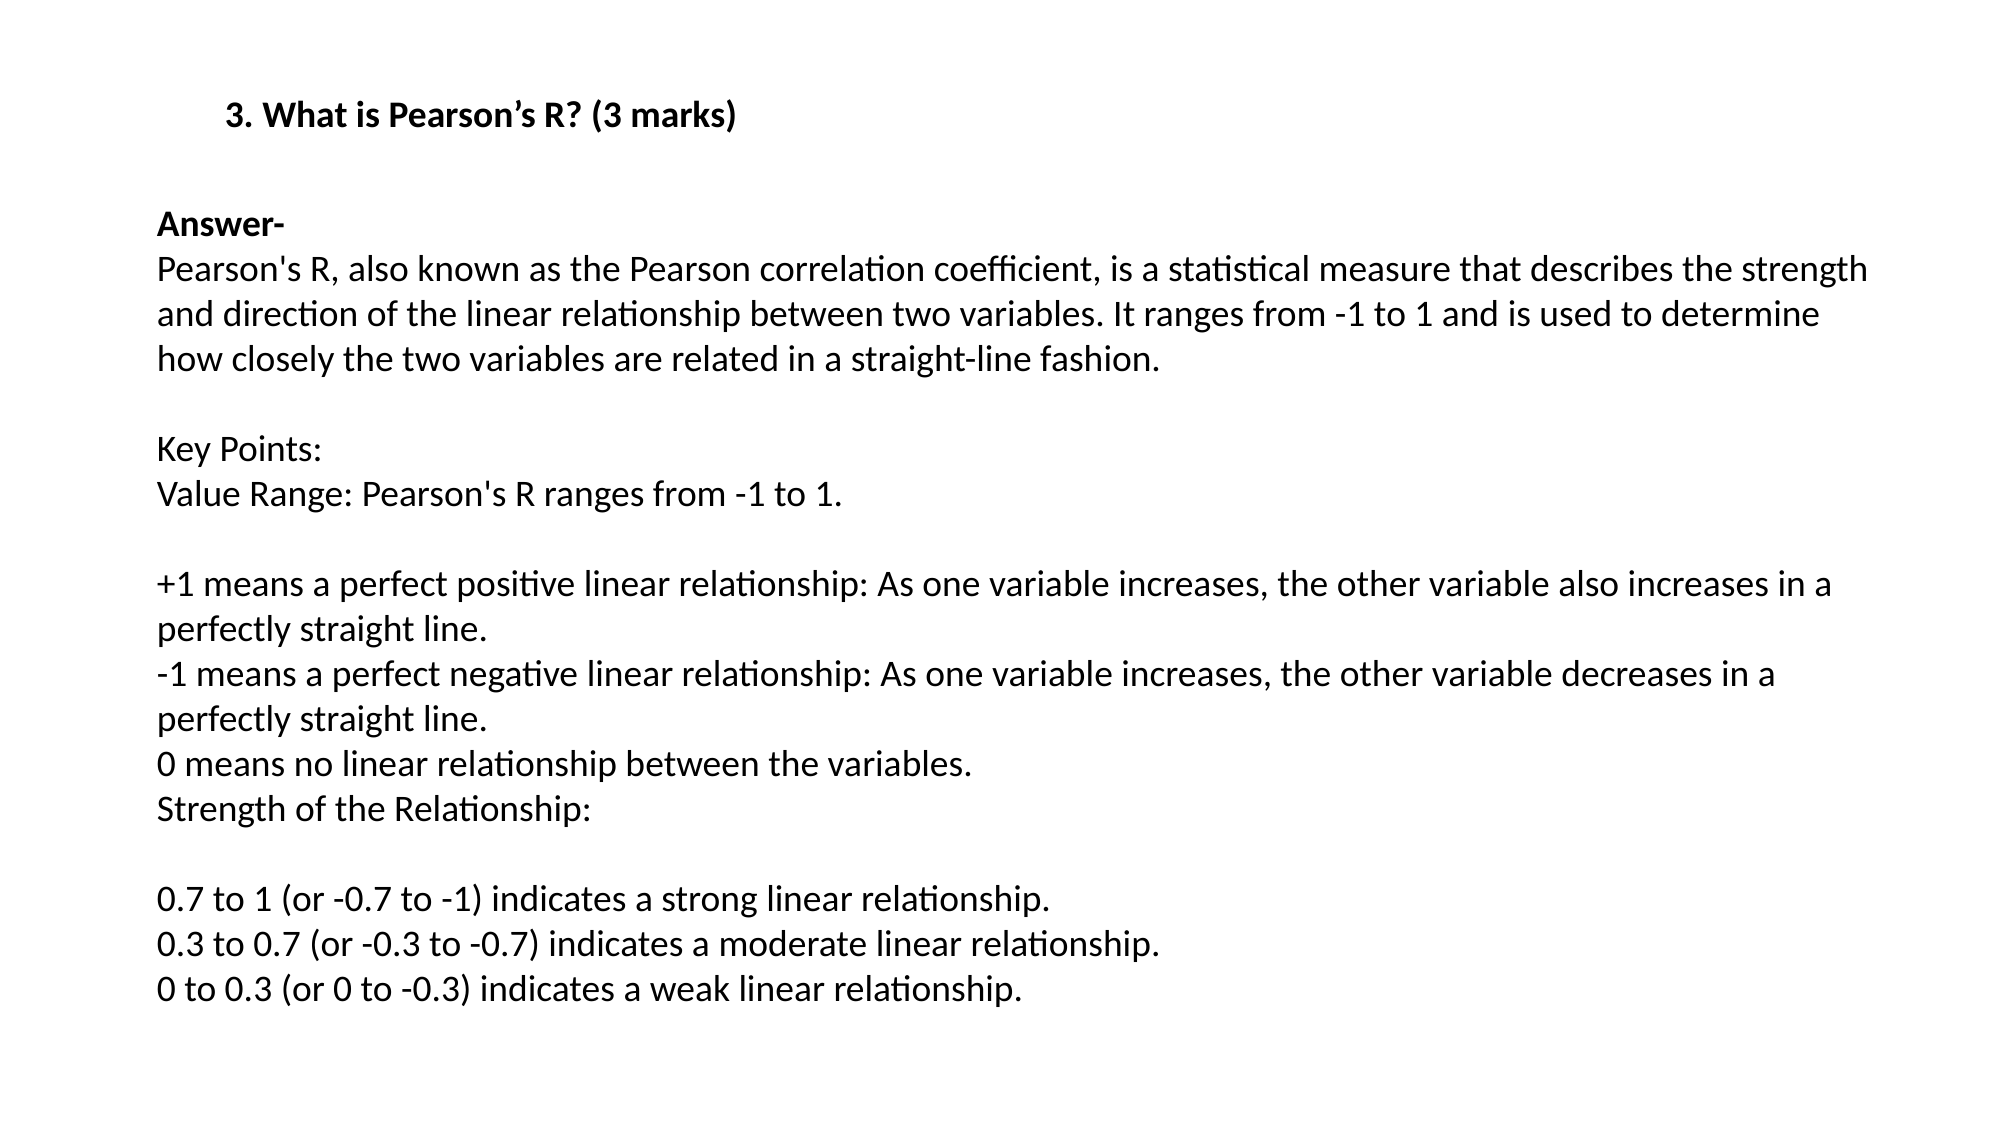

3. What is Pearson’s R? (3 marks)
Answer-
Pearson's R, also known as the Pearson correlation coefficient, is a statistical measure that describes the strength and direction of the linear relationship between two variables. It ranges from -1 to 1 and is used to determine how closely the two variables are related in a straight-line fashion.
Key Points:
Value Range: Pearson's R ranges from -1 to 1.
+1 means a perfect positive linear relationship: As one variable increases, the other variable also increases in a perfectly straight line.
-1 means a perfect negative linear relationship: As one variable increases, the other variable decreases in a perfectly straight line.
0 means no linear relationship between the variables.
Strength of the Relationship:
0.7 to 1 (or -0.7 to -1) indicates a strong linear relationship.
0.3 to 0.7 (or -0.3 to -0.7) indicates a moderate linear relationship.
0 to 0.3 (or 0 to -0.3) indicates a weak linear relationship.